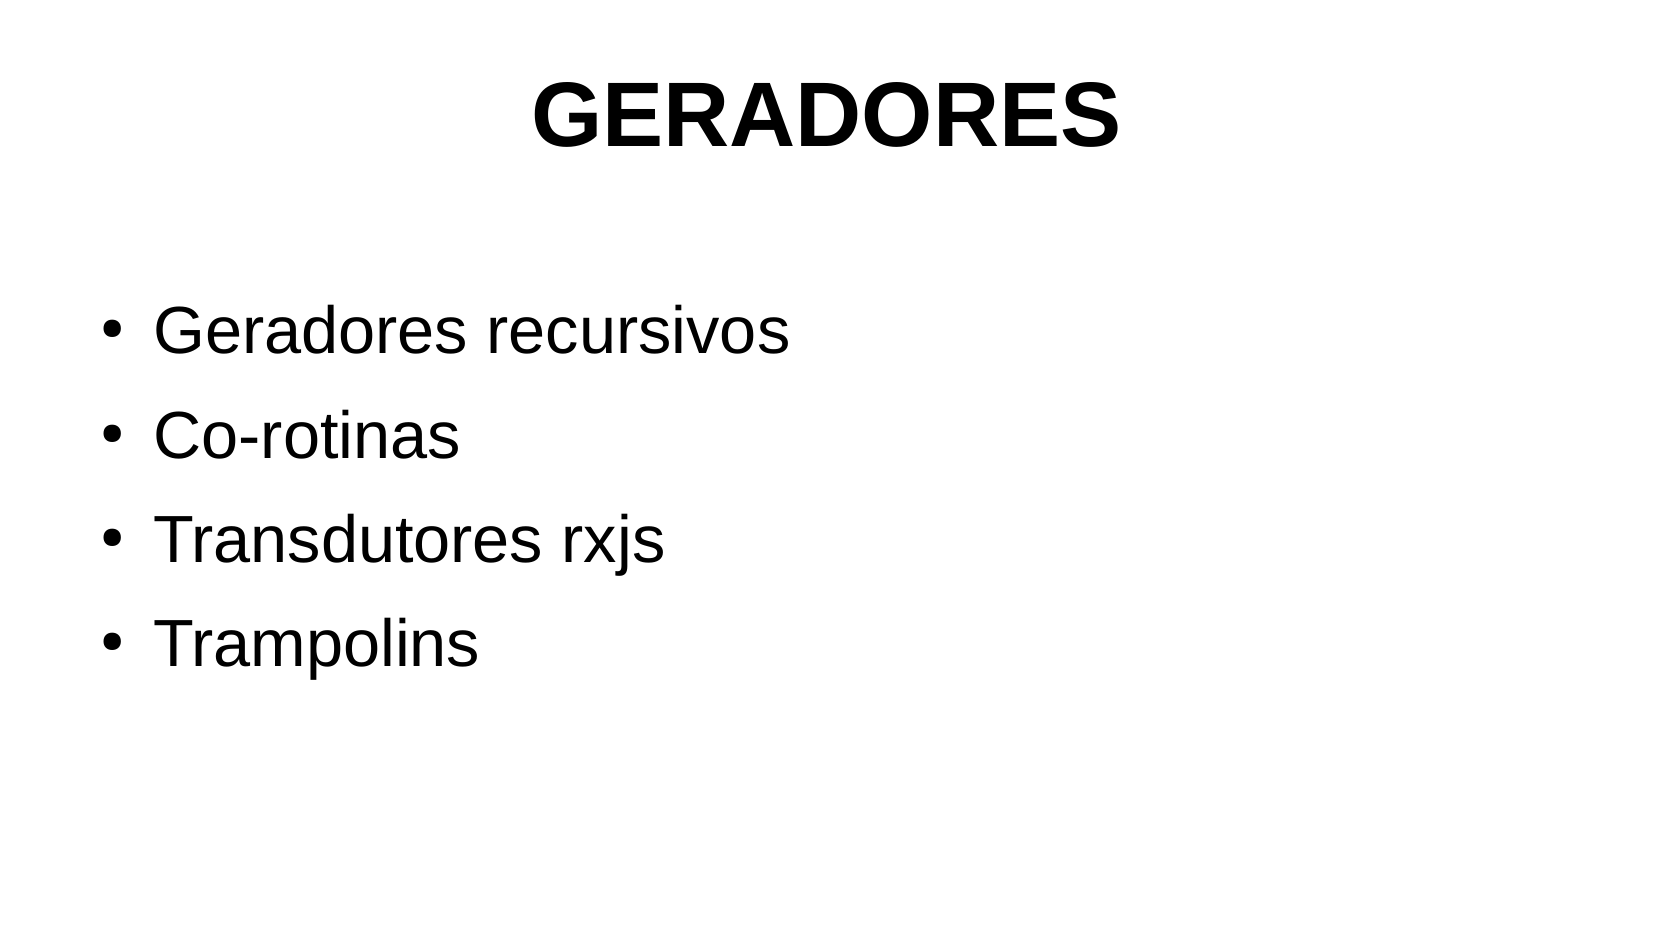

# GERADORES
Geradores recursivos
Co-rotinas
Transdutores rxjs
Trampolins